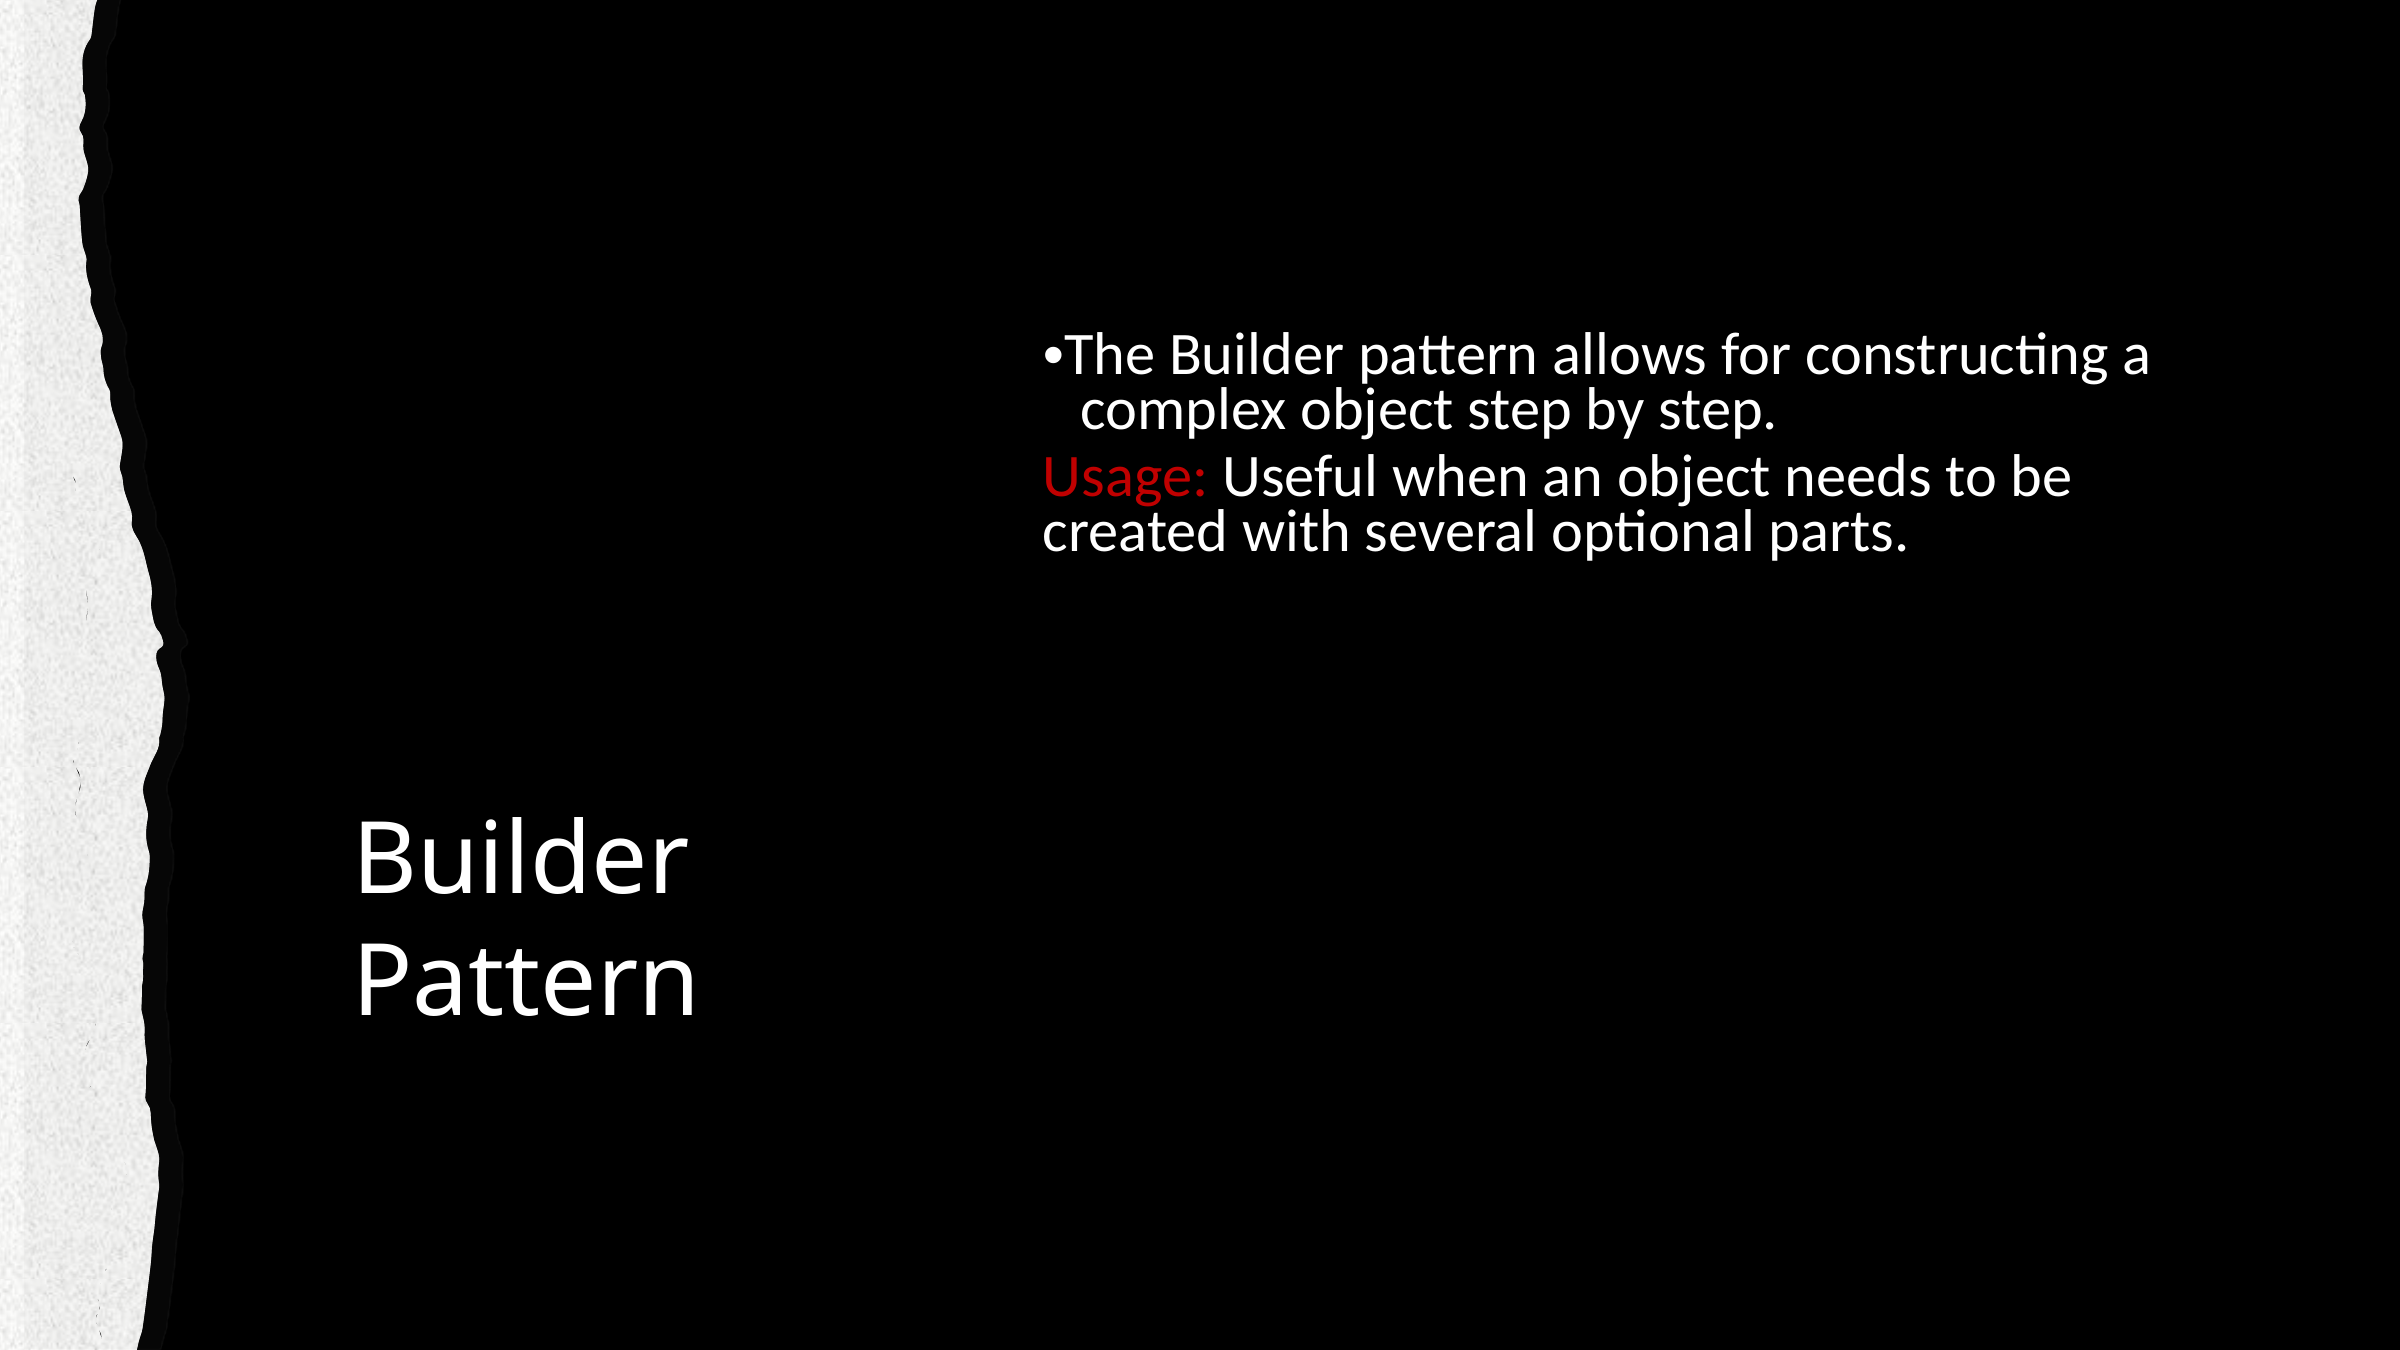

Builder Pattern
The Builder pattern allows for constructing a complex object step by step.
Usage: Useful when an object needs to be created with several optional parts.